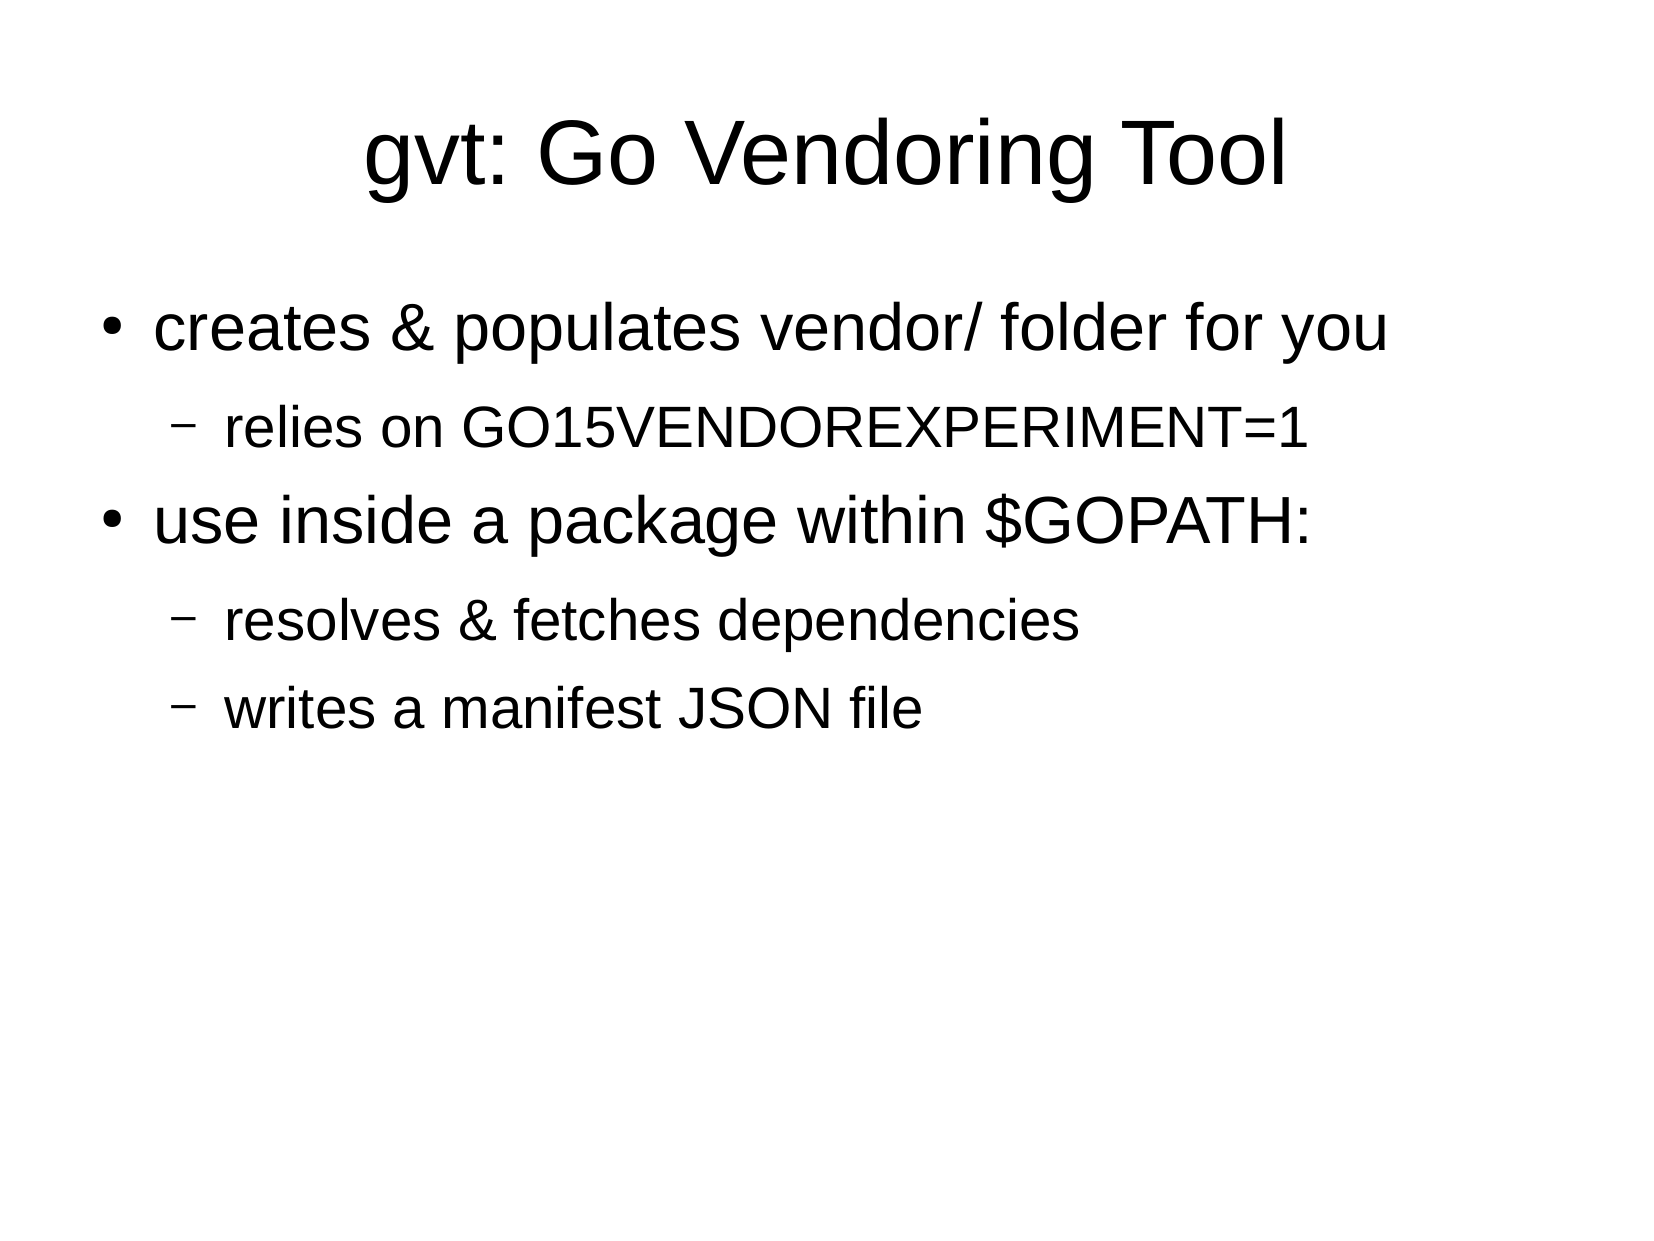

# gvt: Go Vendoring Tool
creates & populates vendor/ folder for you
relies on GO15VENDOREXPERIMENT=1
use inside a package within $GOPATH:
resolves & fetches dependencies
writes a manifest JSON file